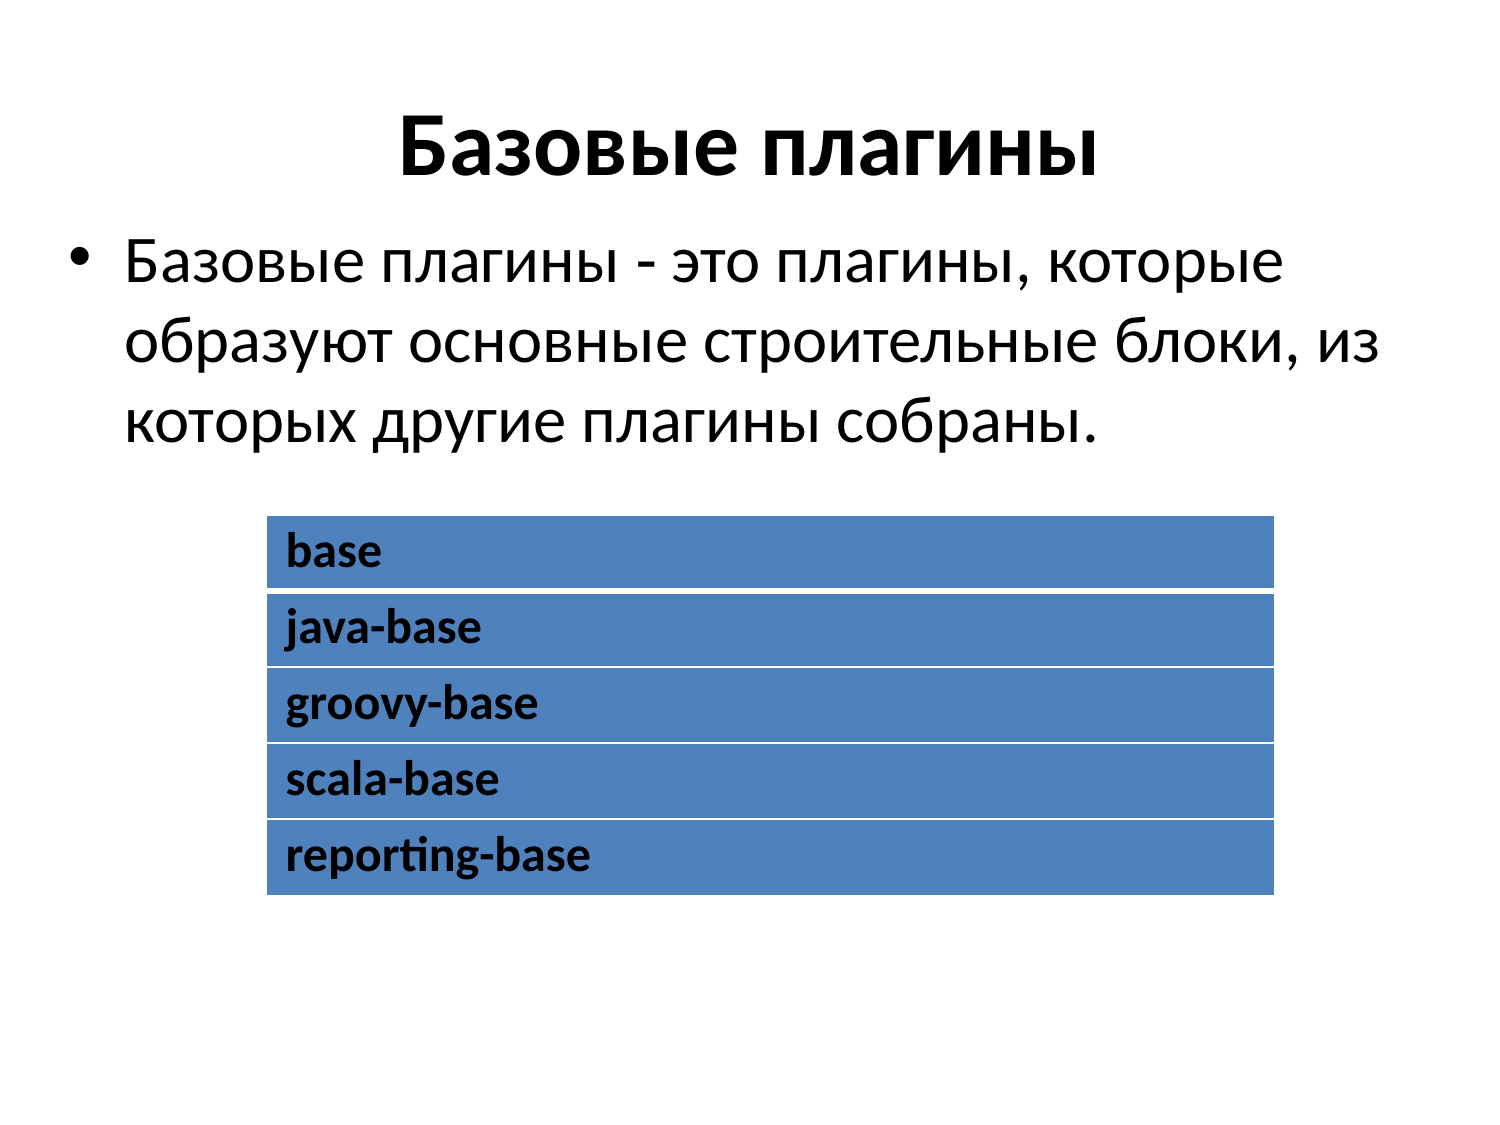

# Базовые плагины
Базовые плагины ‑ это плагины, которые образуют основные строительные блоки, из которых другие плагины собраны.
| base |
| --- |
| java-base |
| groovy-base |
| scala-base |
| reporting-base |